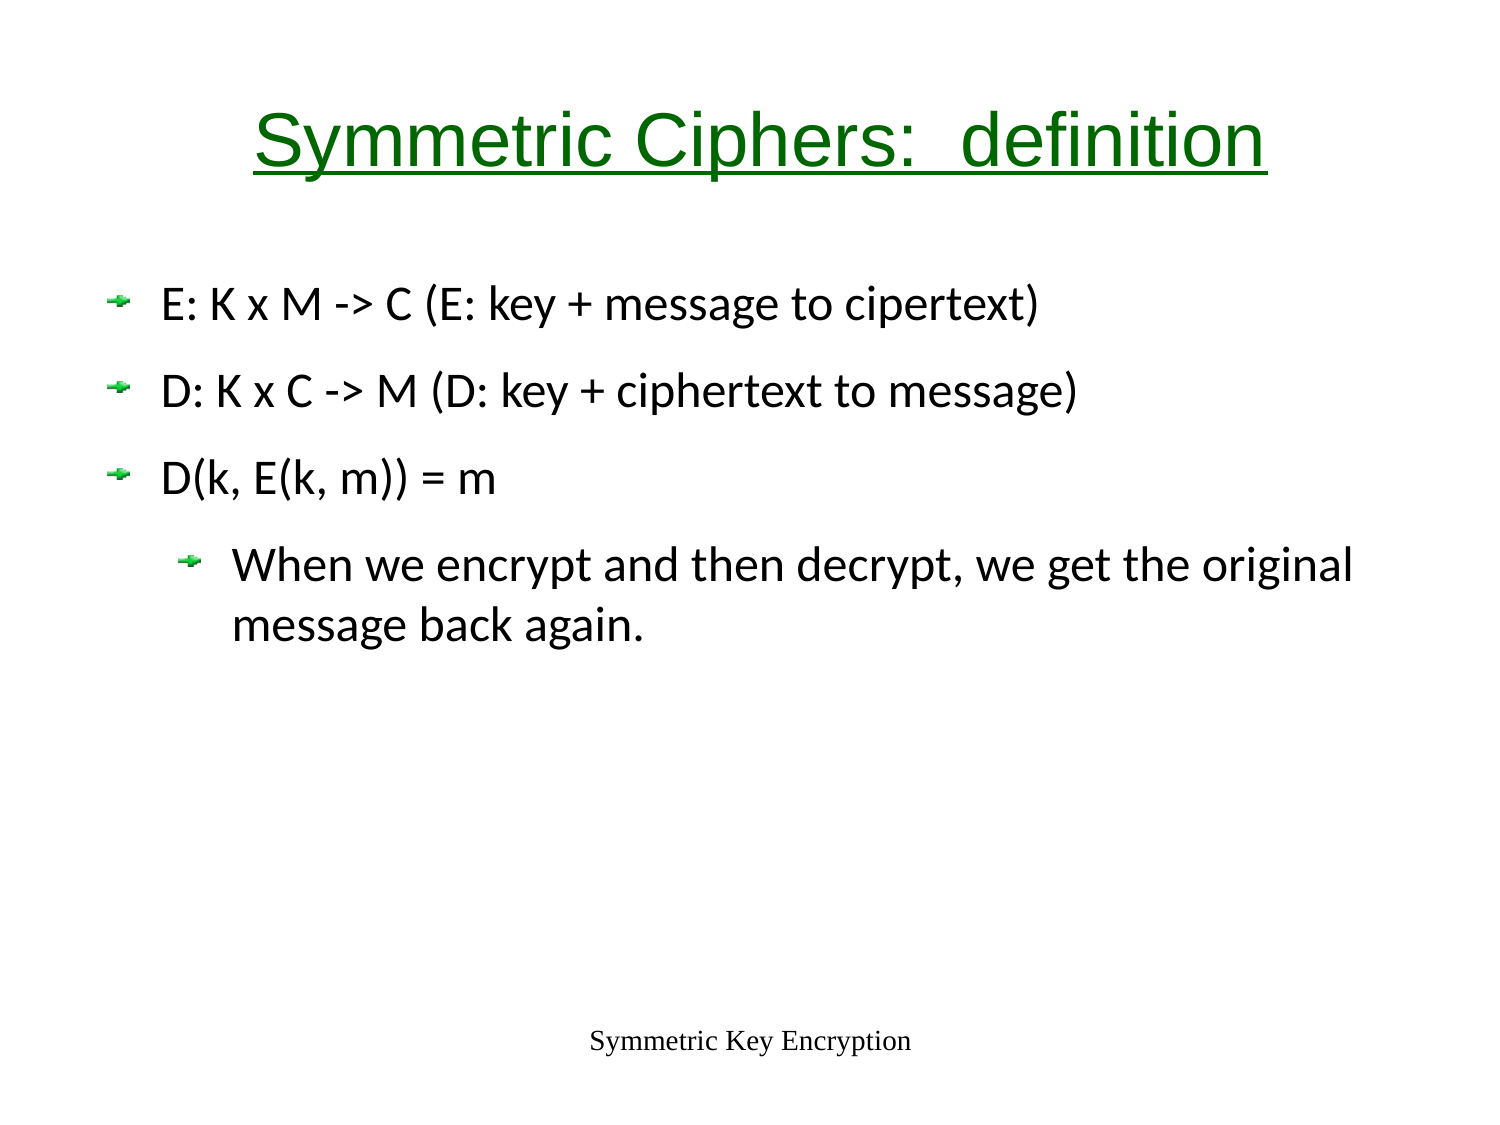

# Symmetric Ciphers: definition
E: K x M -> C (E: key + message to cipertext)
D: K x C -> M (D: key + ciphertext to message)
D(k, E(k, m)) = m
When we encrypt and then decrypt, we get the original message back again.
Symmetric Key Encryption